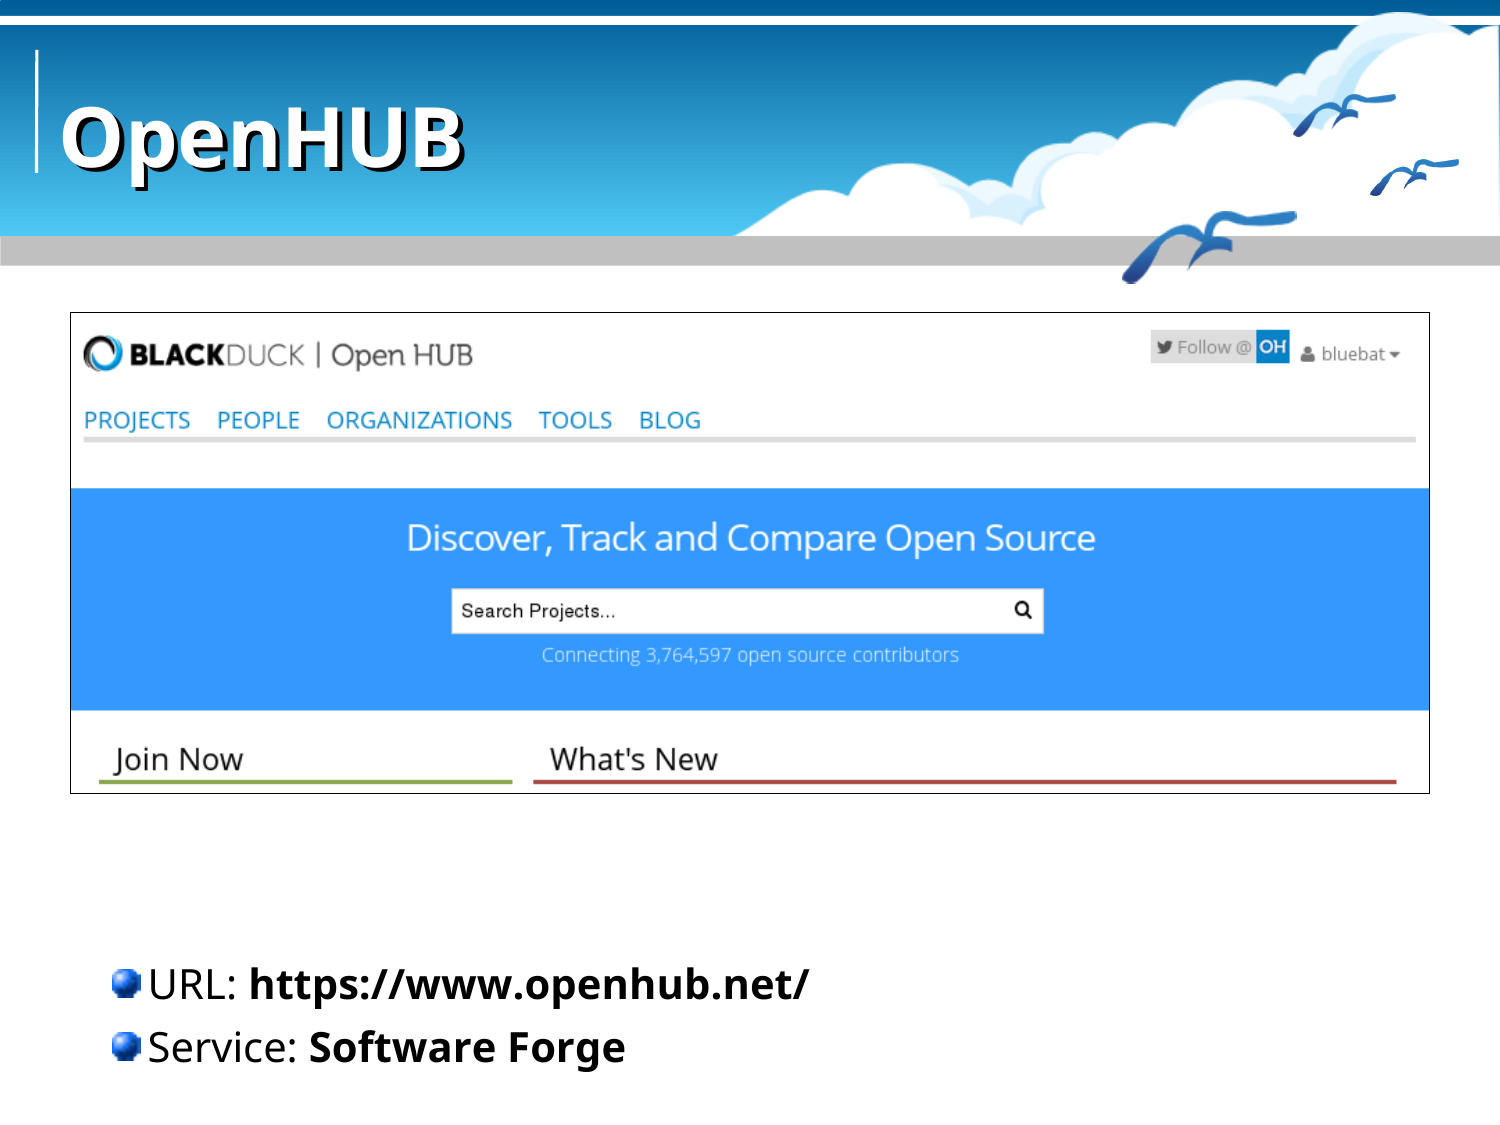

# OpenHUB
URL: https://www.openhub.net/
Service: Software Forge